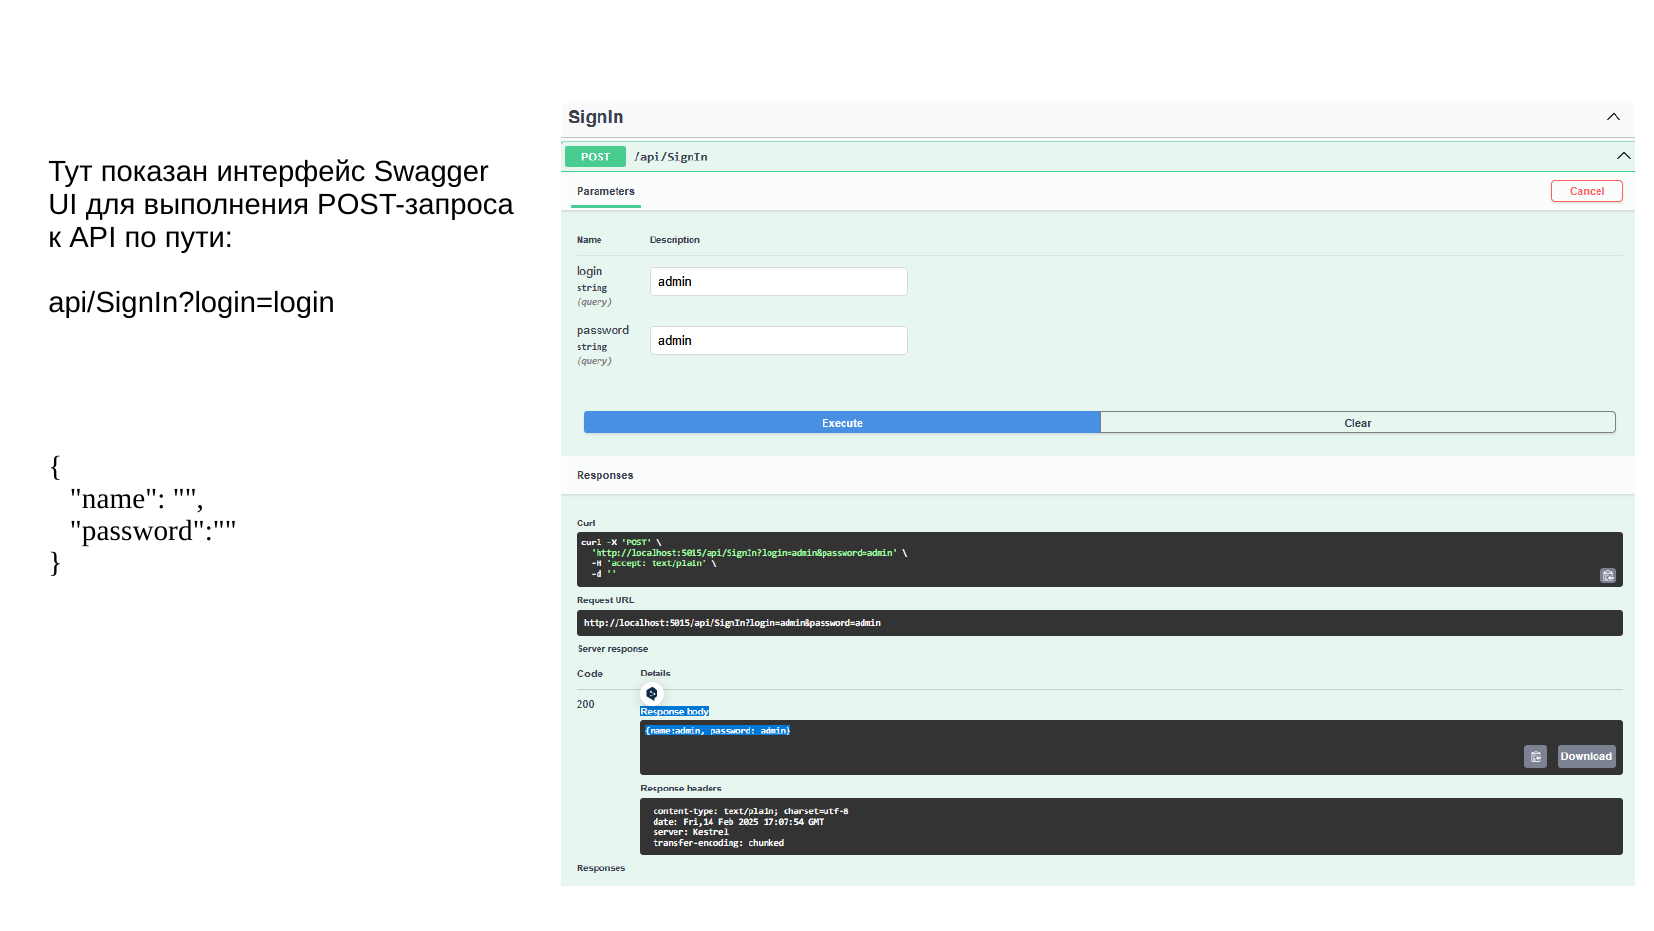

Тут показан интерфейс Swagger UI для выполнения POST-запроса к API по пути:
api/SignIn?login=login
{
   "name": "",
   "password":""
}